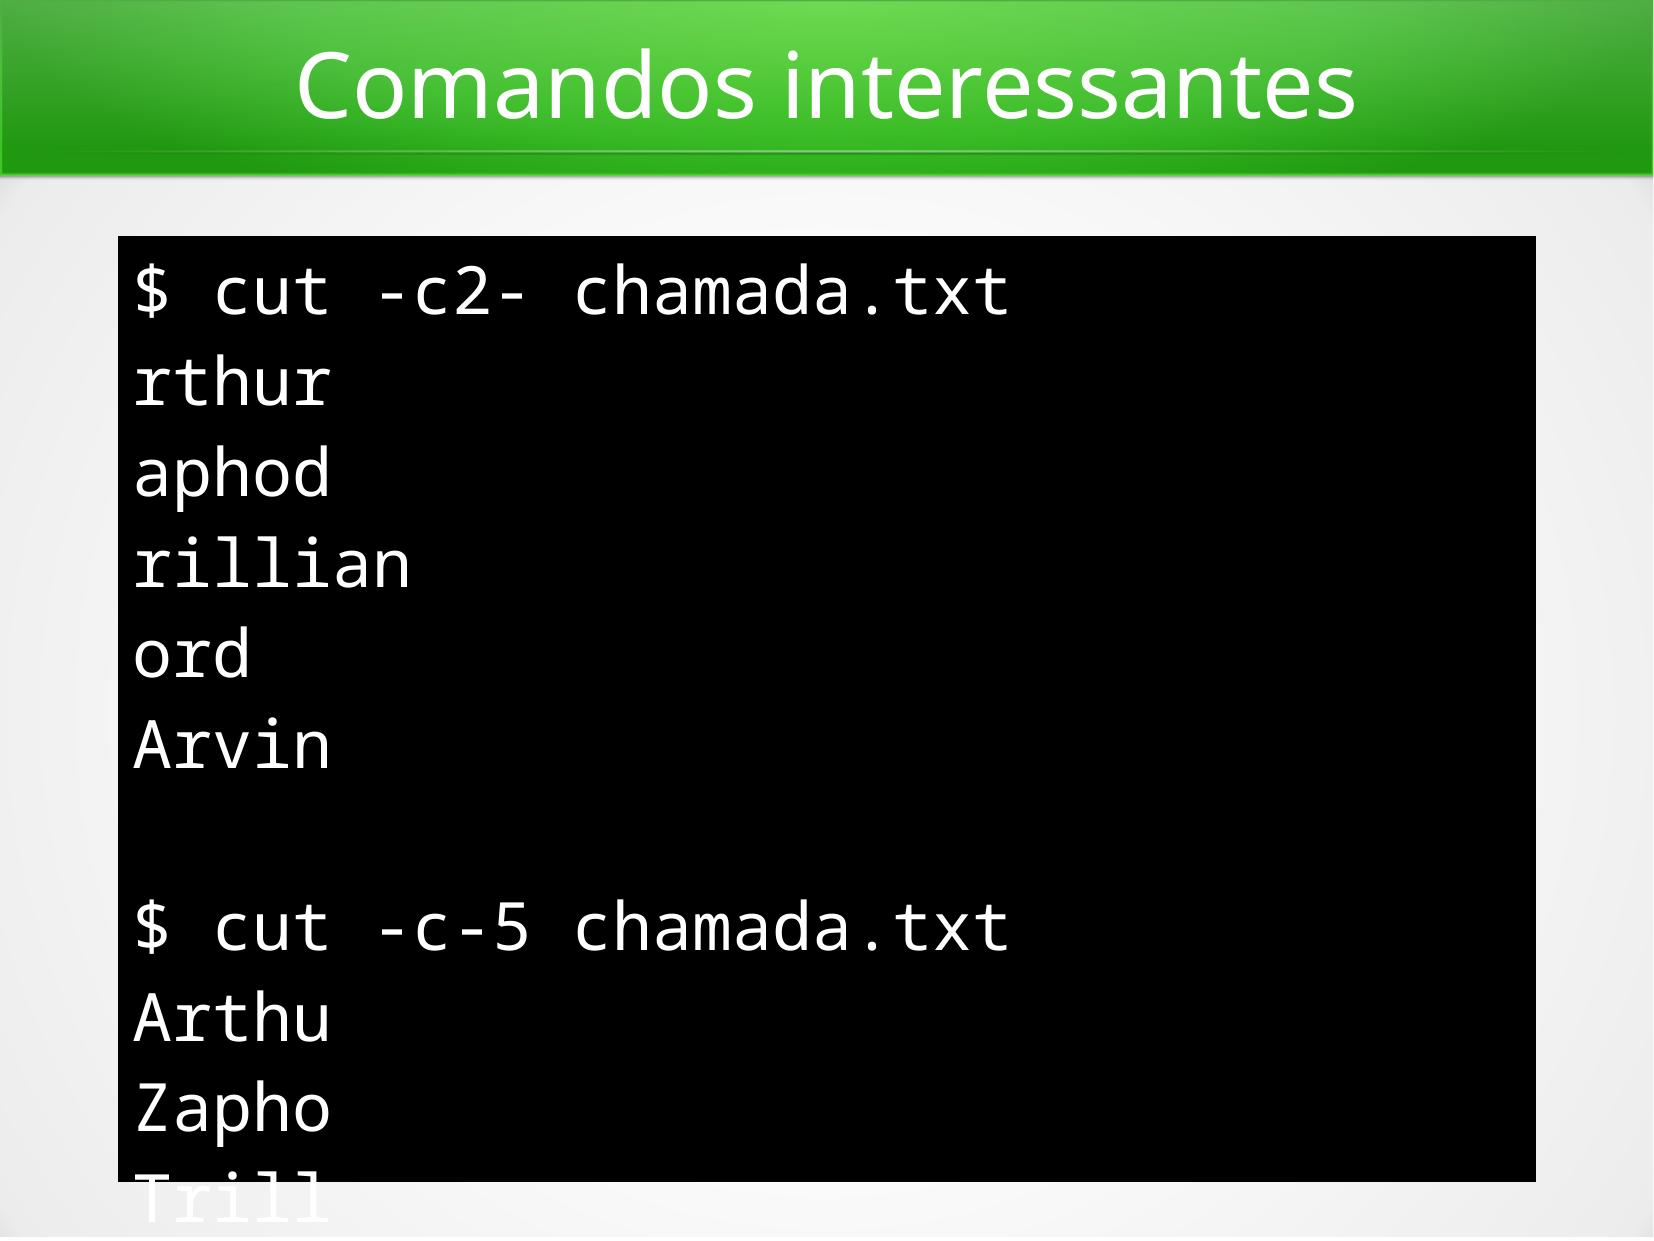

# Comandos interessantes
$ cut -c2- chamada.txt
rthur
aphod
rillian
ord
Arvin
$ cut -c-5 chamada.txt
Arthu
Zapho
Trill
Ford
Marvi